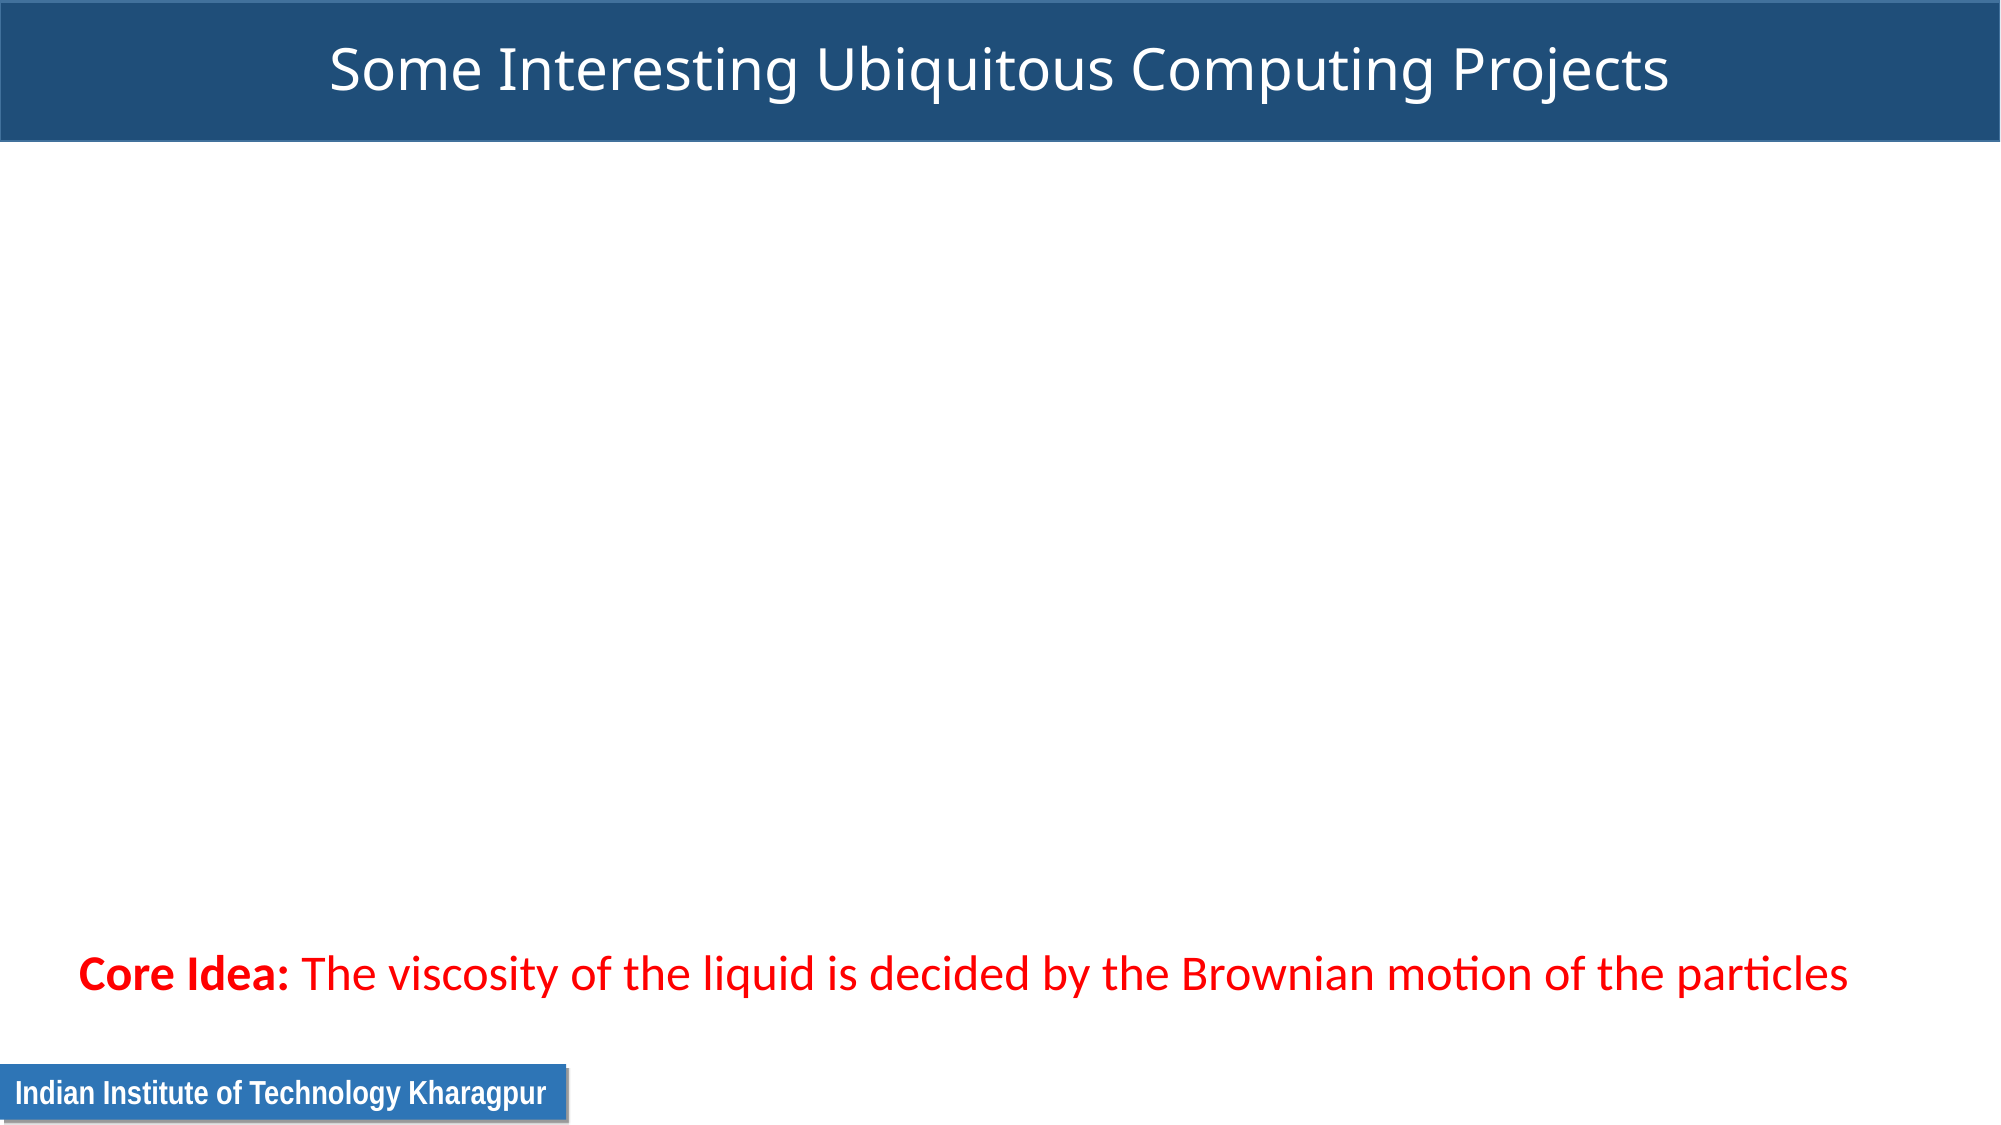

# Some Interesting Ubiquitous Computing Projects
Core Idea: The viscosity of the liquid is decided by the Brownian motion of the particles